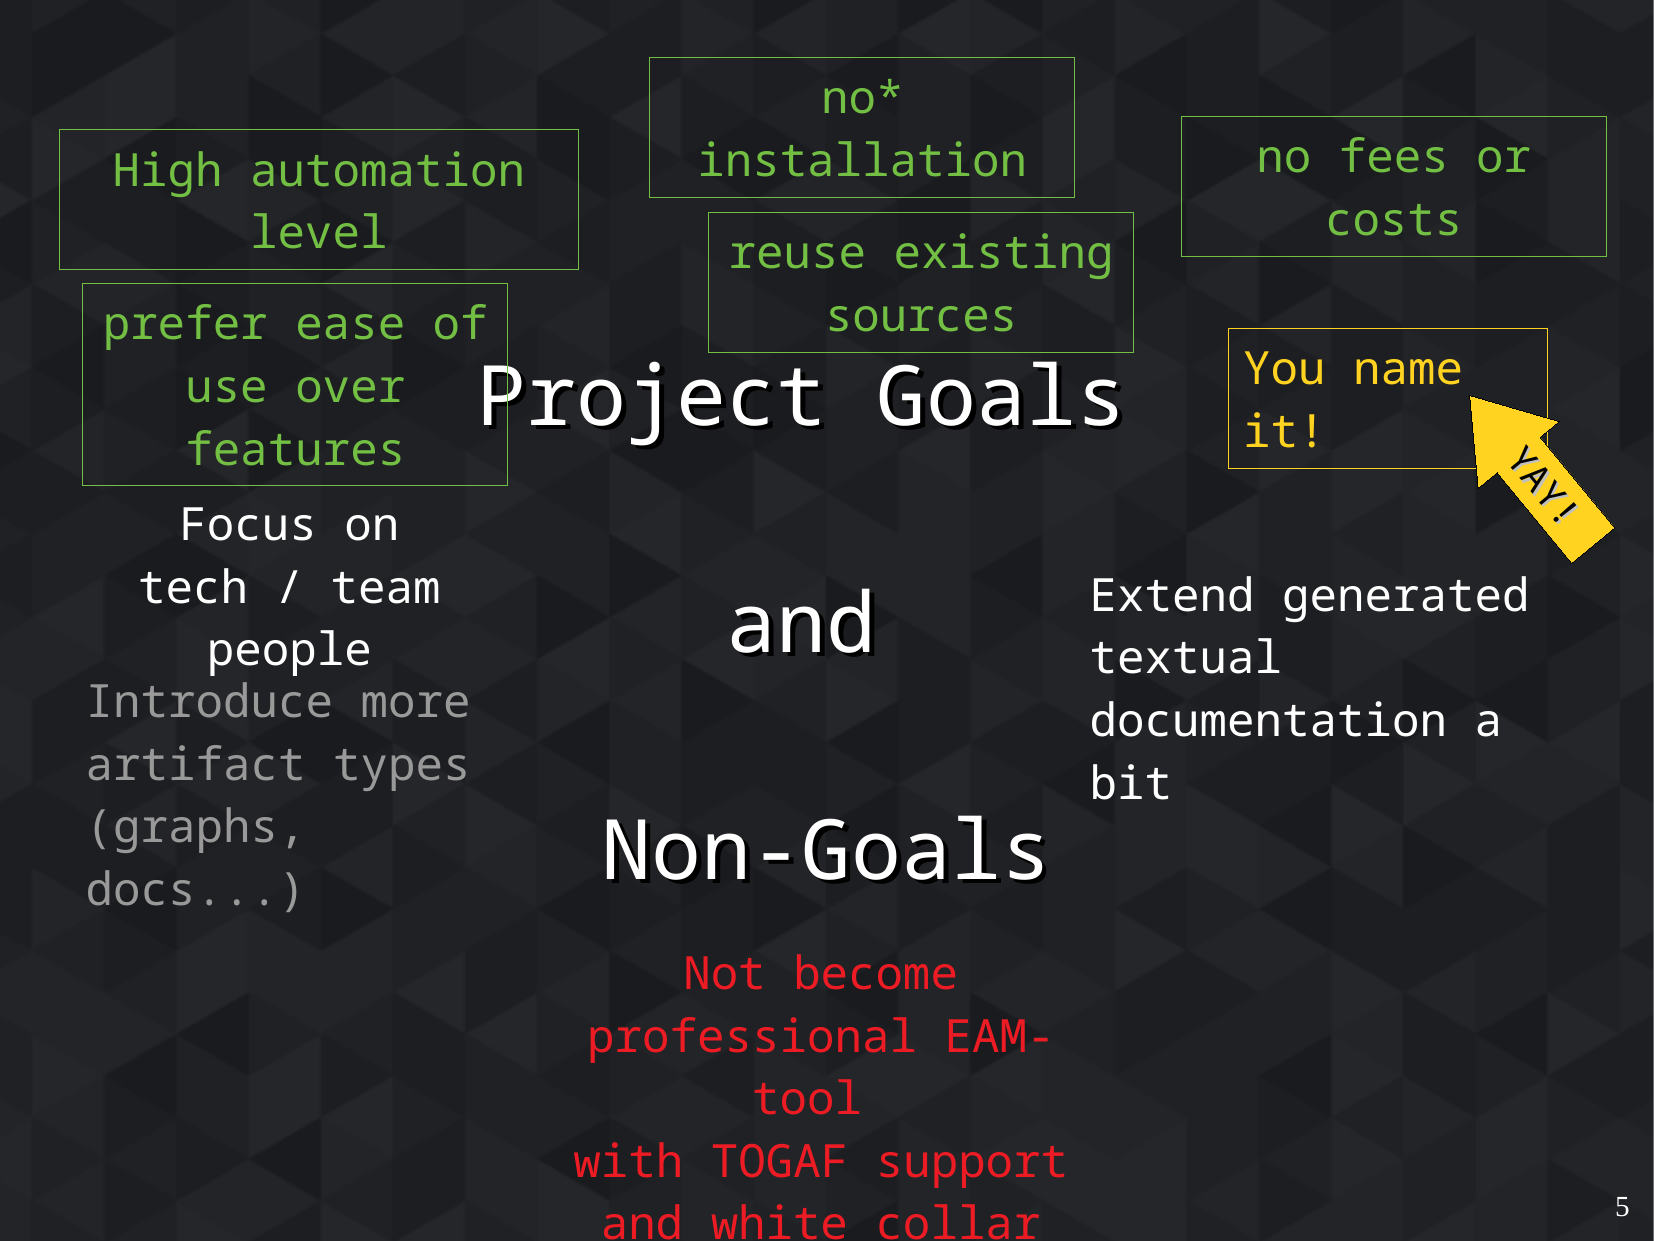

no* installation
no fees or costs
High automation level
reuse existing sources
prefer ease of use over features
# Project Goals and Non-Goals
You name it!
YAY!
Focus on tech / team people
Extend generated textual documentation a bit
Introduce more artifact types (graphs, docs...)
Not become professional EAM-tool
with TOGAF support and white collar stuff
5